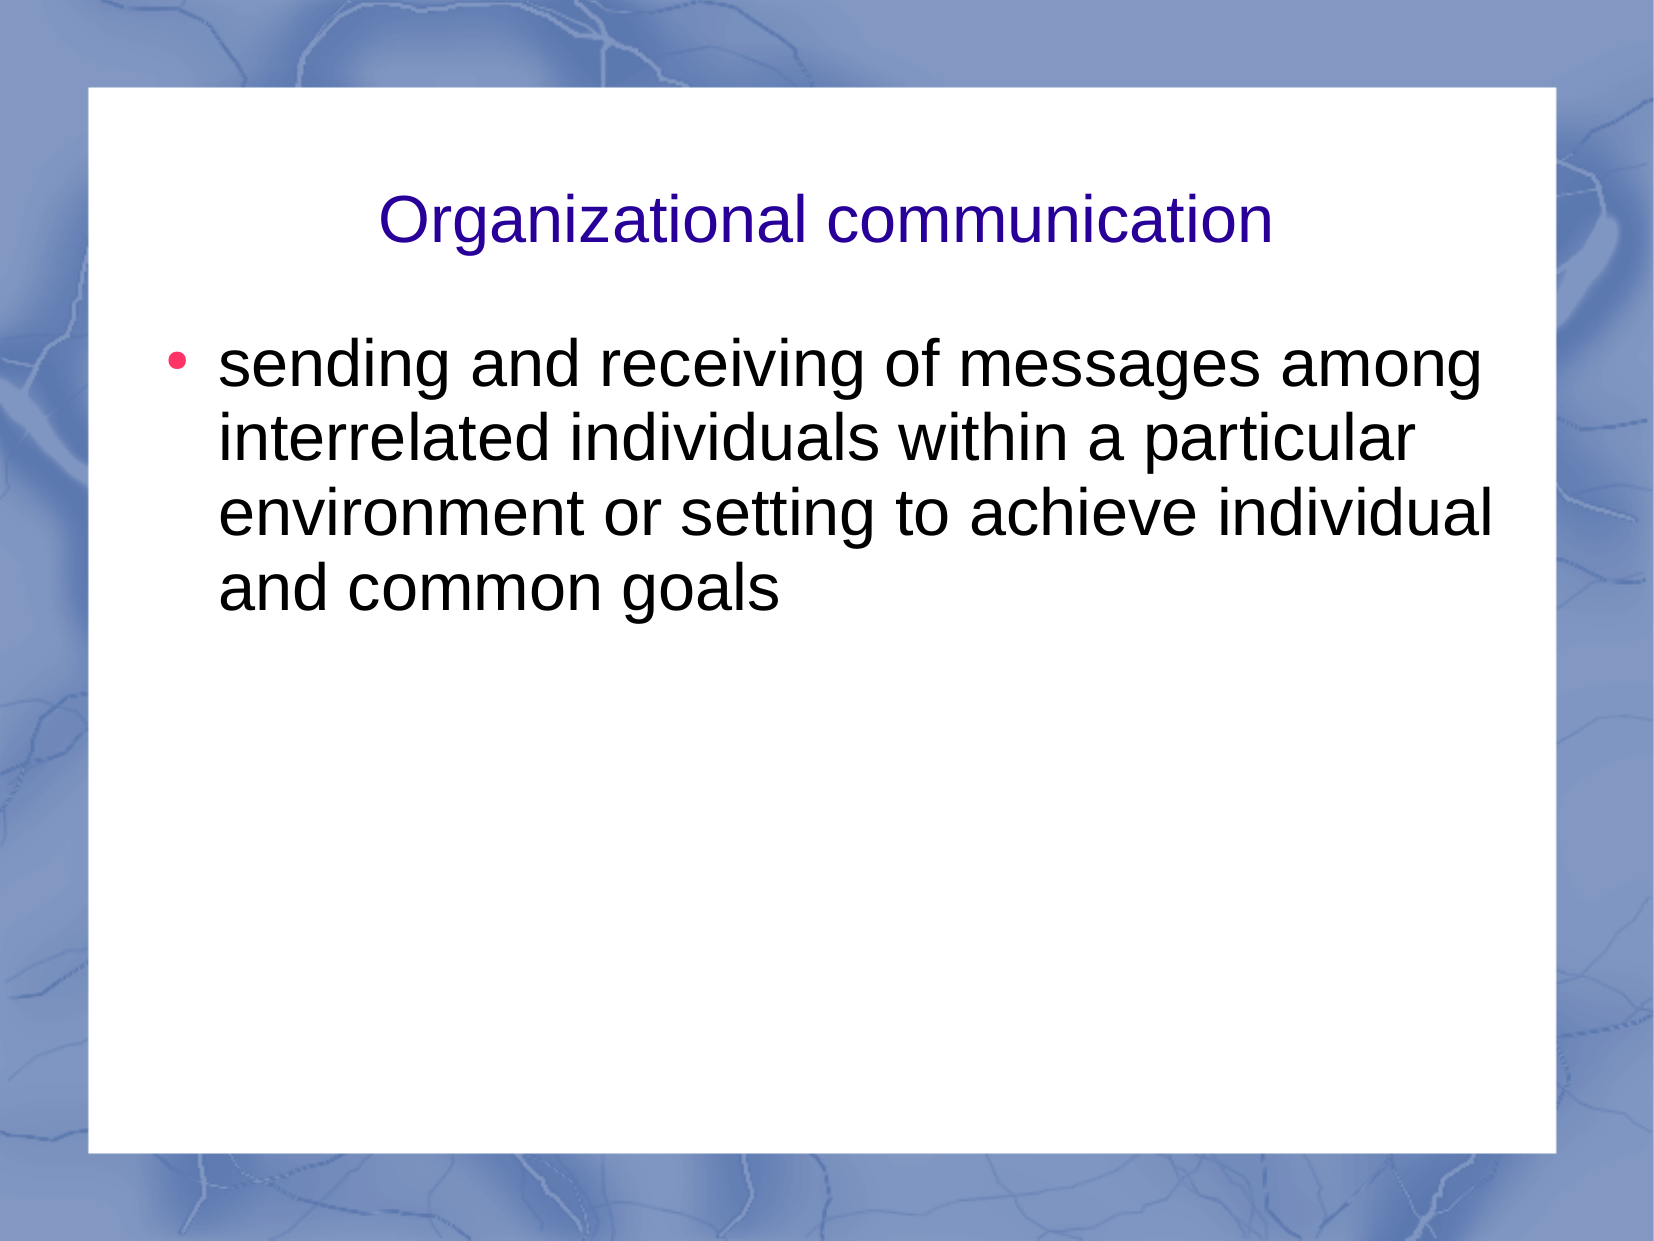

# Organizational communication
sending and receiving of messages among interrelated individuals within a particular environment or setting to achieve individual and common goals